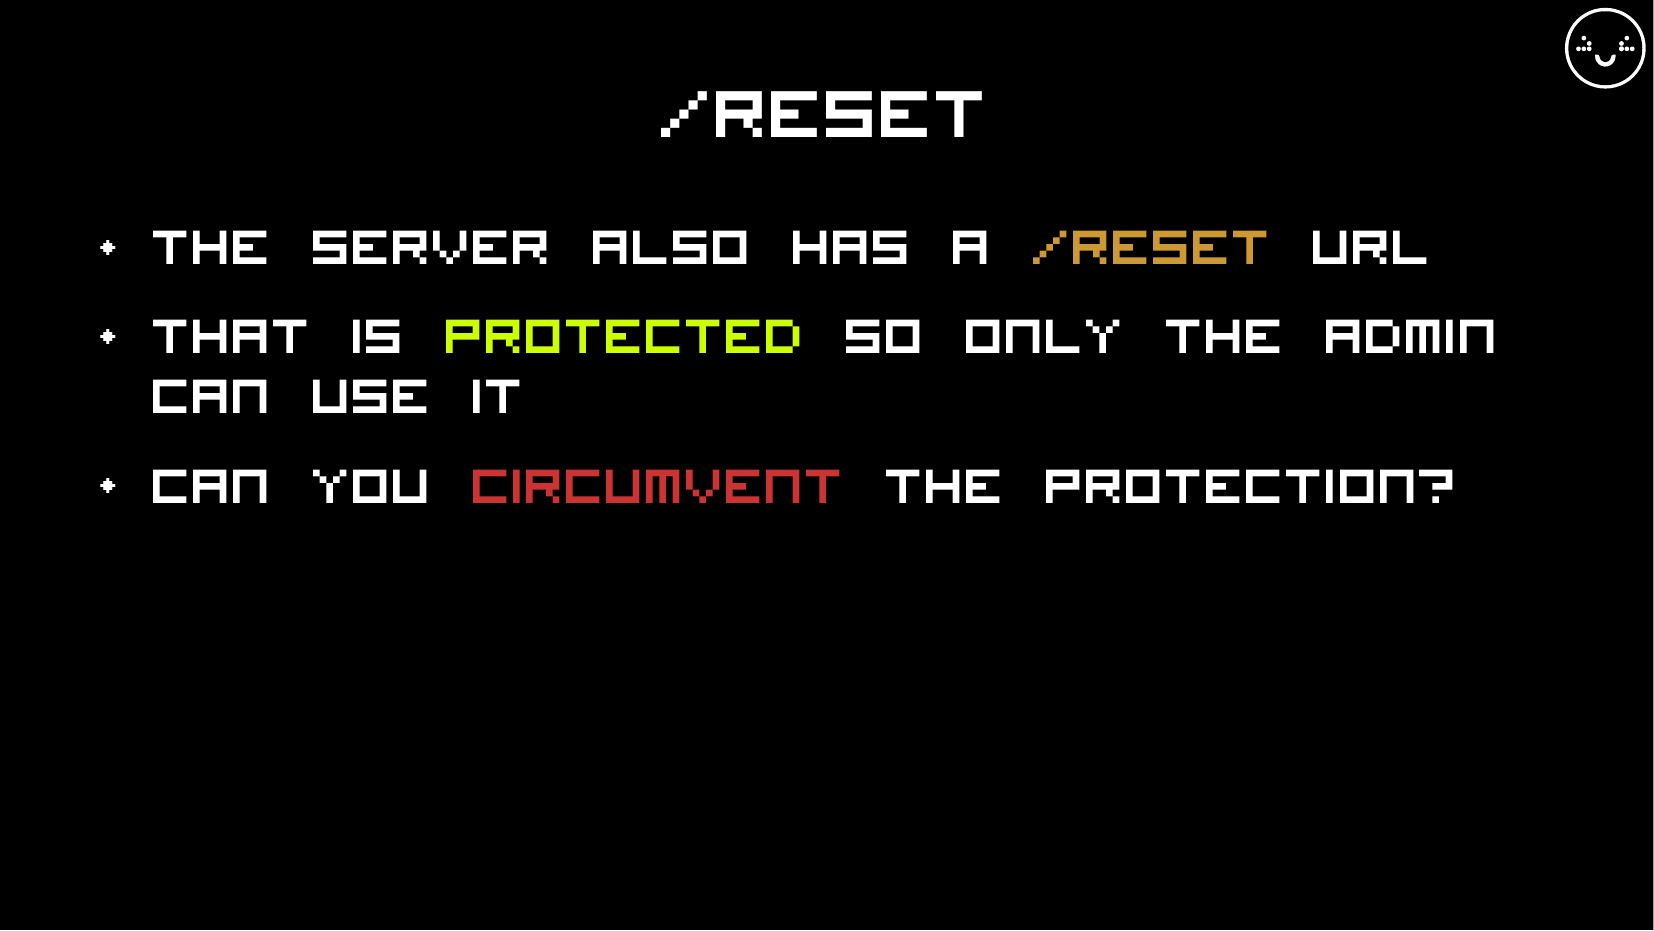

# /reset
The server also has a /reset url
That is protected so only the admin can use it
Can you circumvent the protection?